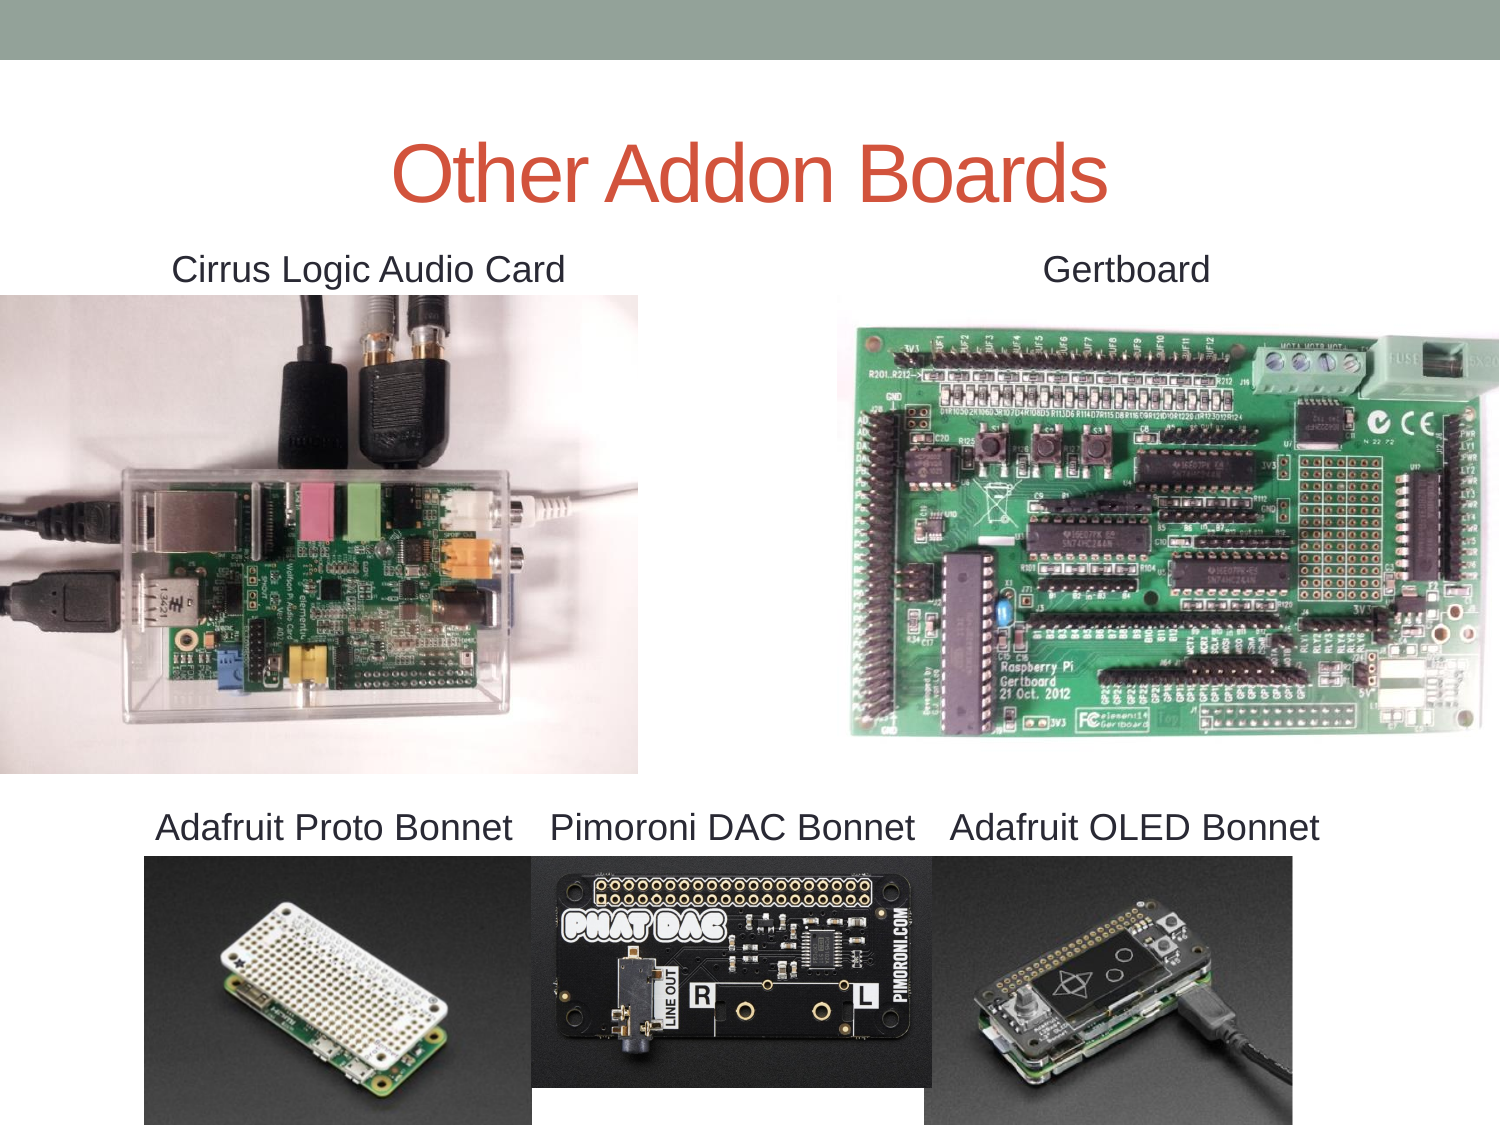

# Other Addon Boards
Cirrus Logic Audio Card
Gertboard
Adafruit Proto Bonnet
Pimoroni DAC Bonnet
Adafruit OLED Bonnet